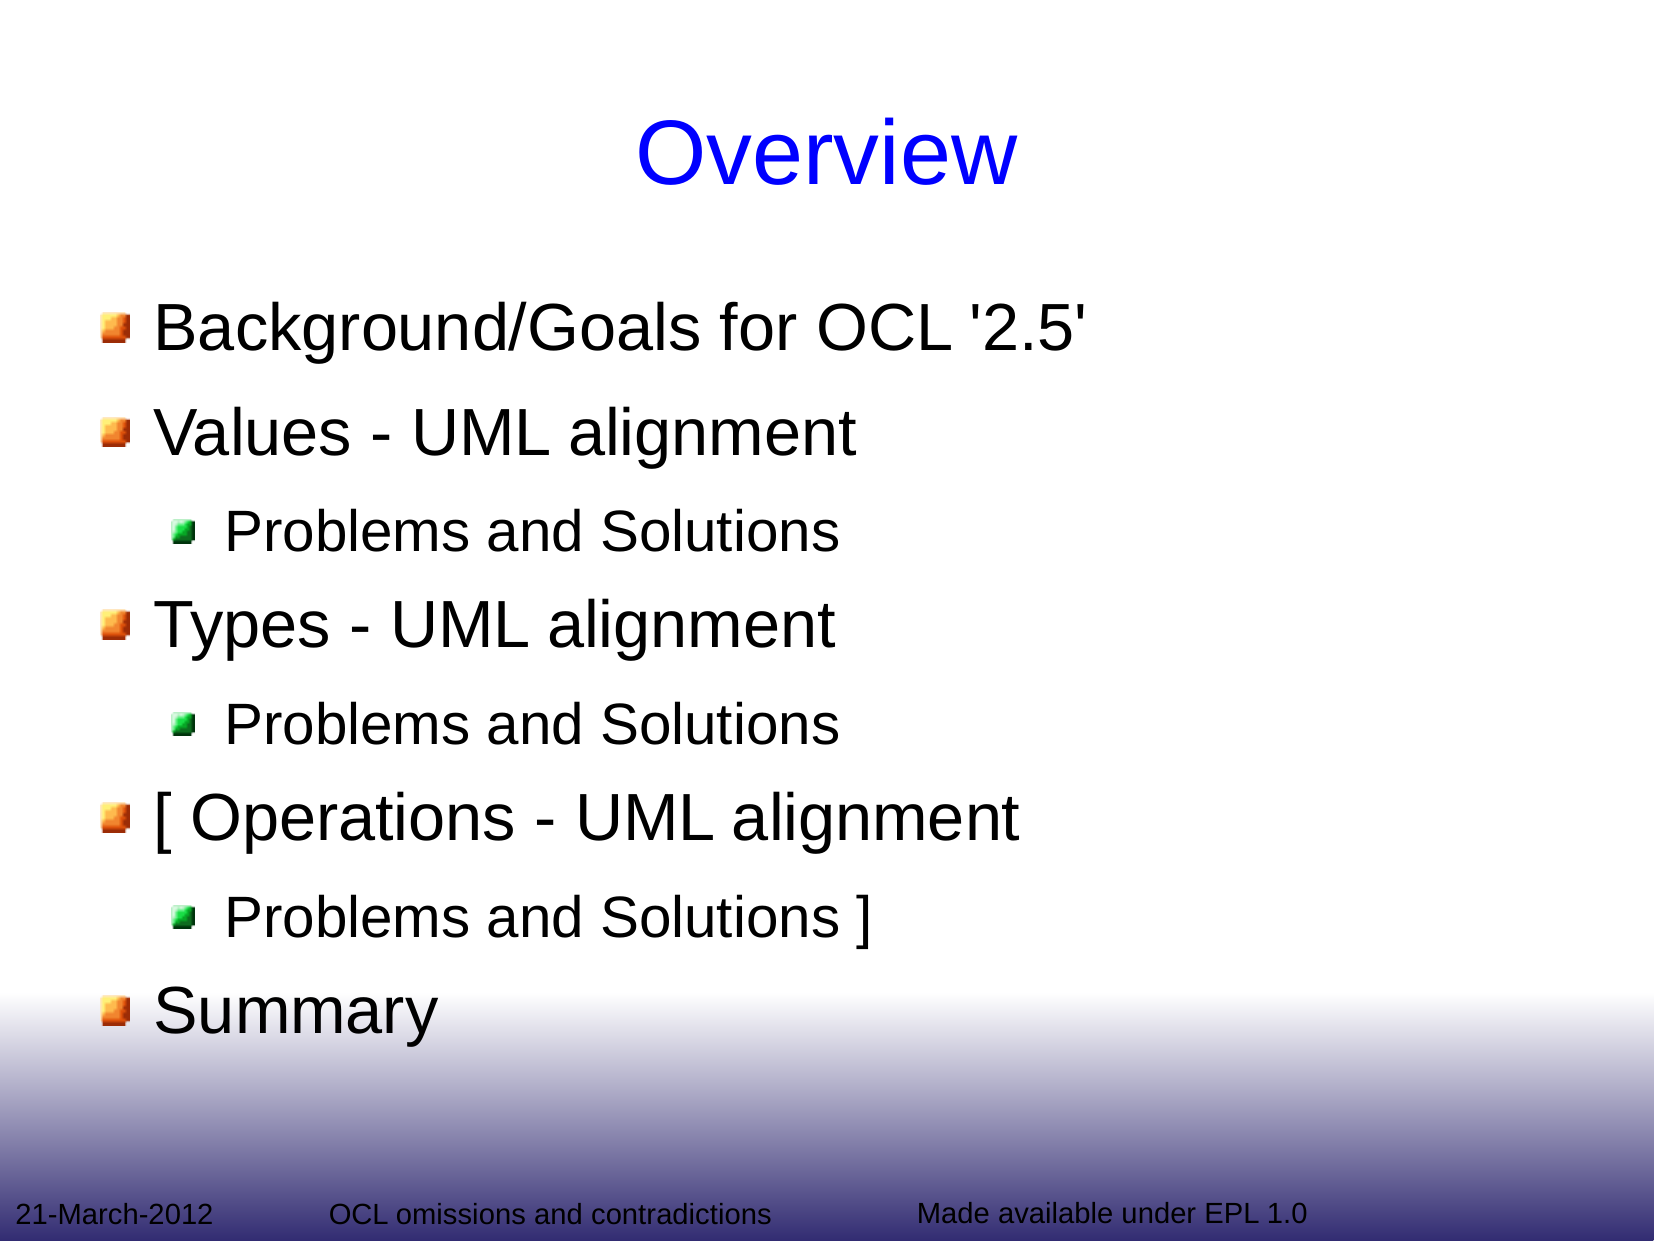

# Overview
Background/Goals for OCL '2.5'
Values - UML alignment
Problems and Solutions
Types - UML alignment
Problems and Solutions
[ Operations - UML alignment
Problems and Solutions ]
Summary
21-March-2012
OCL omissions and contradictions